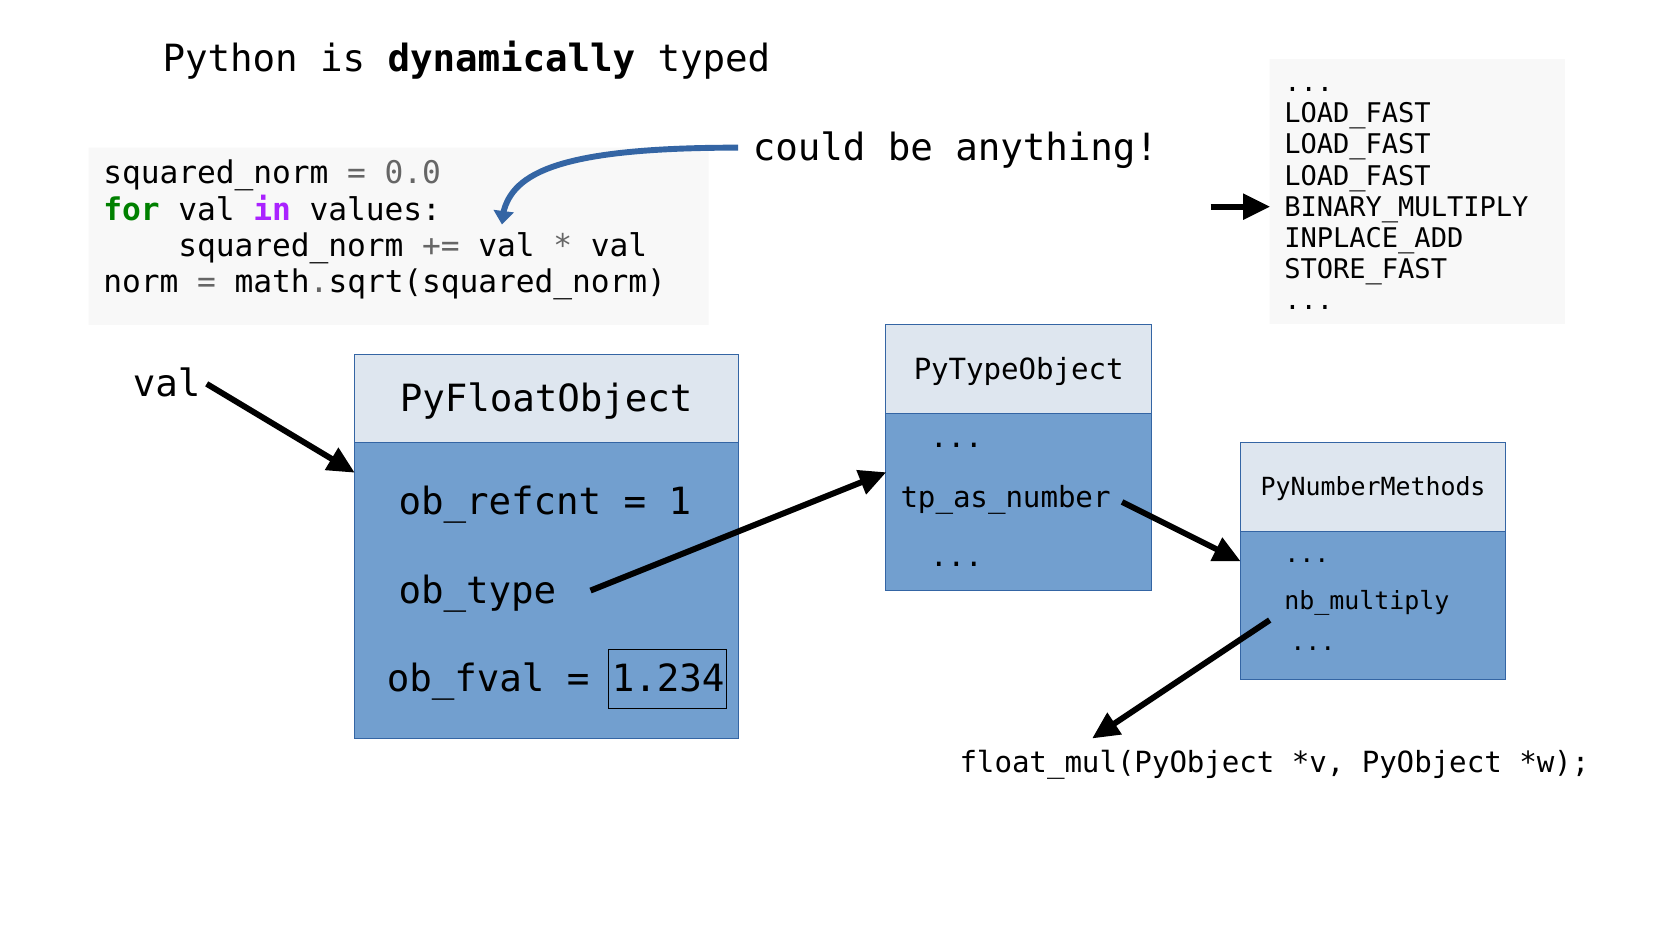

Python is dynamically typed
...
LOAD_FAST
LOAD_FAST
LOAD_FAST
BINARY_MULTIPLY
INPLACE_ADD
STORE_FAST
...
could be anything!
squared_norm = 0.0
for val in values:
 squared_norm += val * val
norm = math.sqrt(squared_norm)
PyTypeObject
val
PyFloatObject
...
PyNumberMethods
ob_refcnt = 1
tp_as_number
...
...
ob_type
nb_multiply
...
ob_fval = 1.234
float_mul(PyObject *v, PyObject *w);